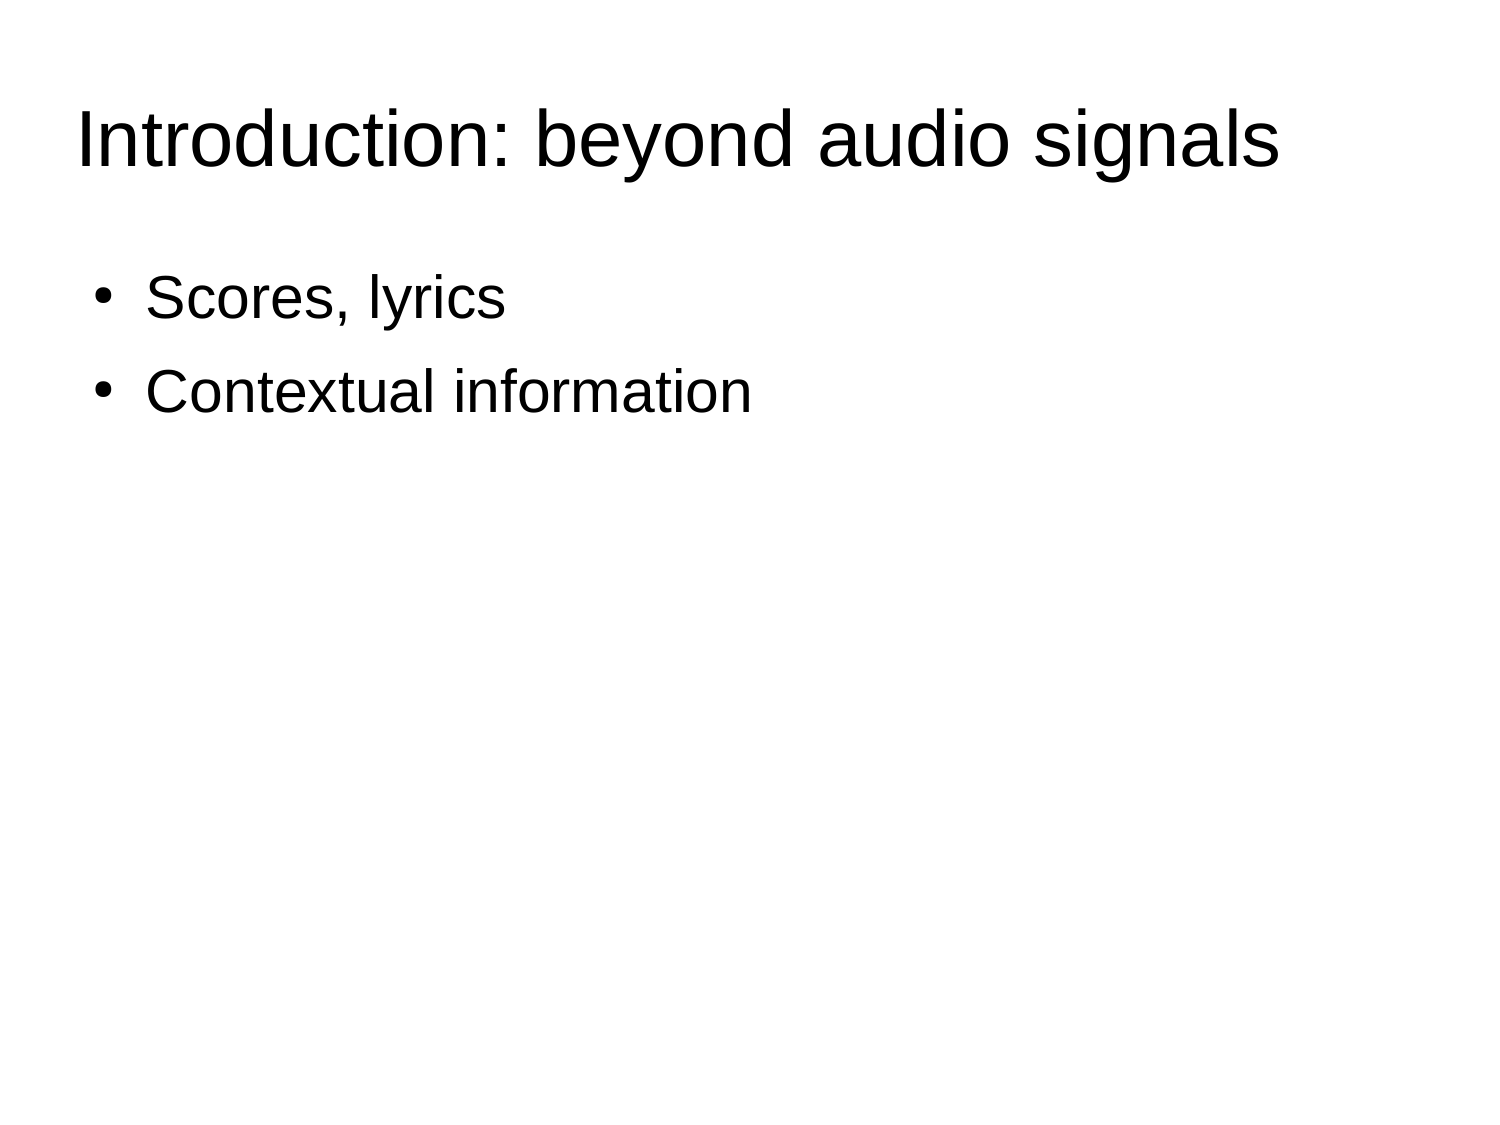

# Introduction: beyond audio signals
Scores, lyrics
Contextual information